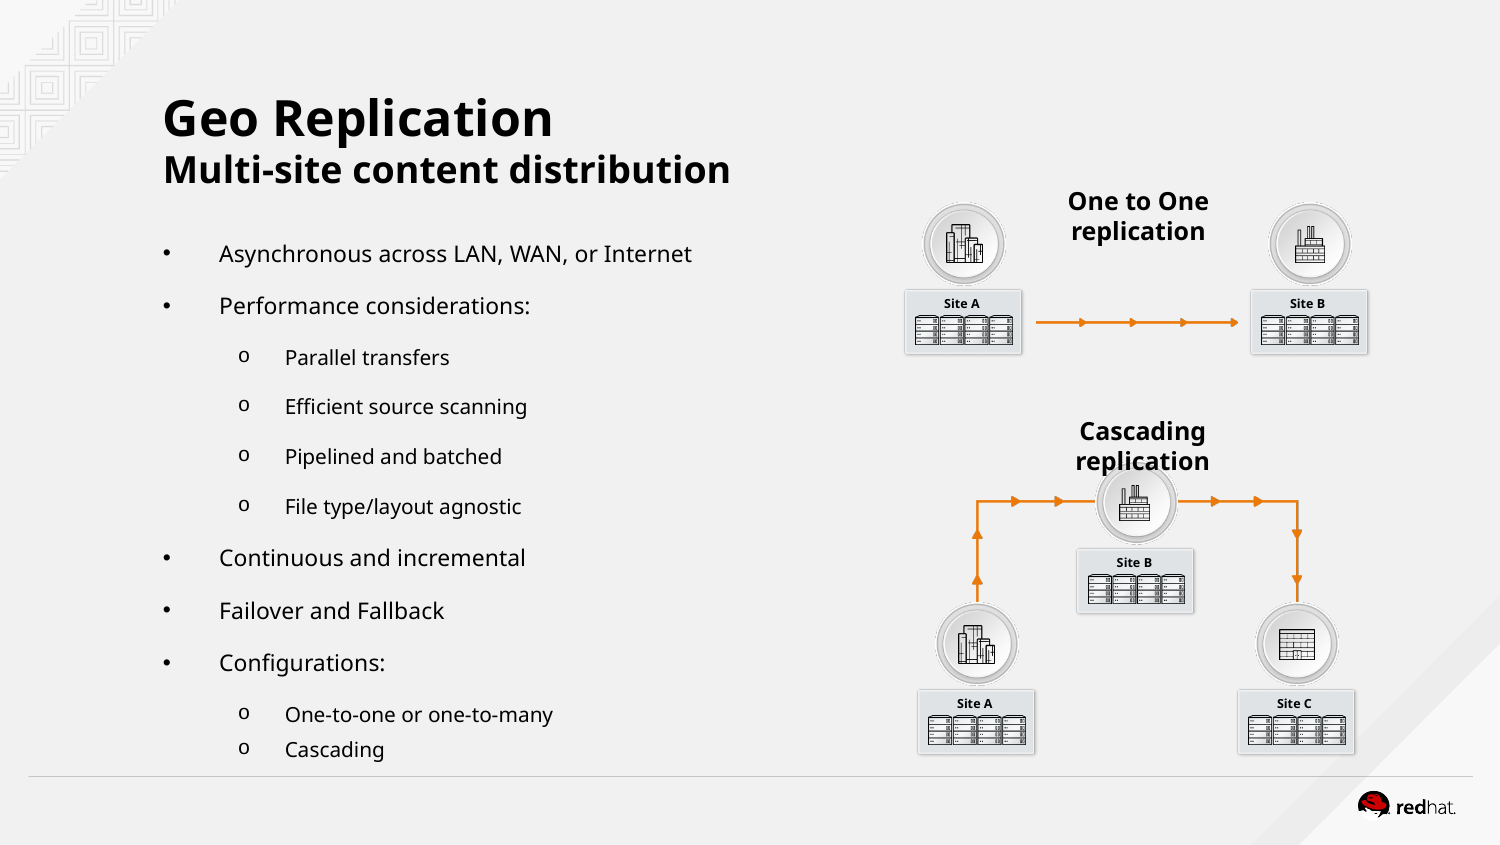

Geo Replication
Multi-site content distribution
One to One replication
# Asynchronous across LAN, WAN, or Internet
Performance considerations:
Parallel transfers
Efficient source scanning
Pipelined and batched
File type/layout agnostic
Continuous and incremental
Failover and Fallback
Configurations:
One-to-one or one-to-many
Cascading
Site A
Site B
Cascading replication
Site B
Site A
Site C